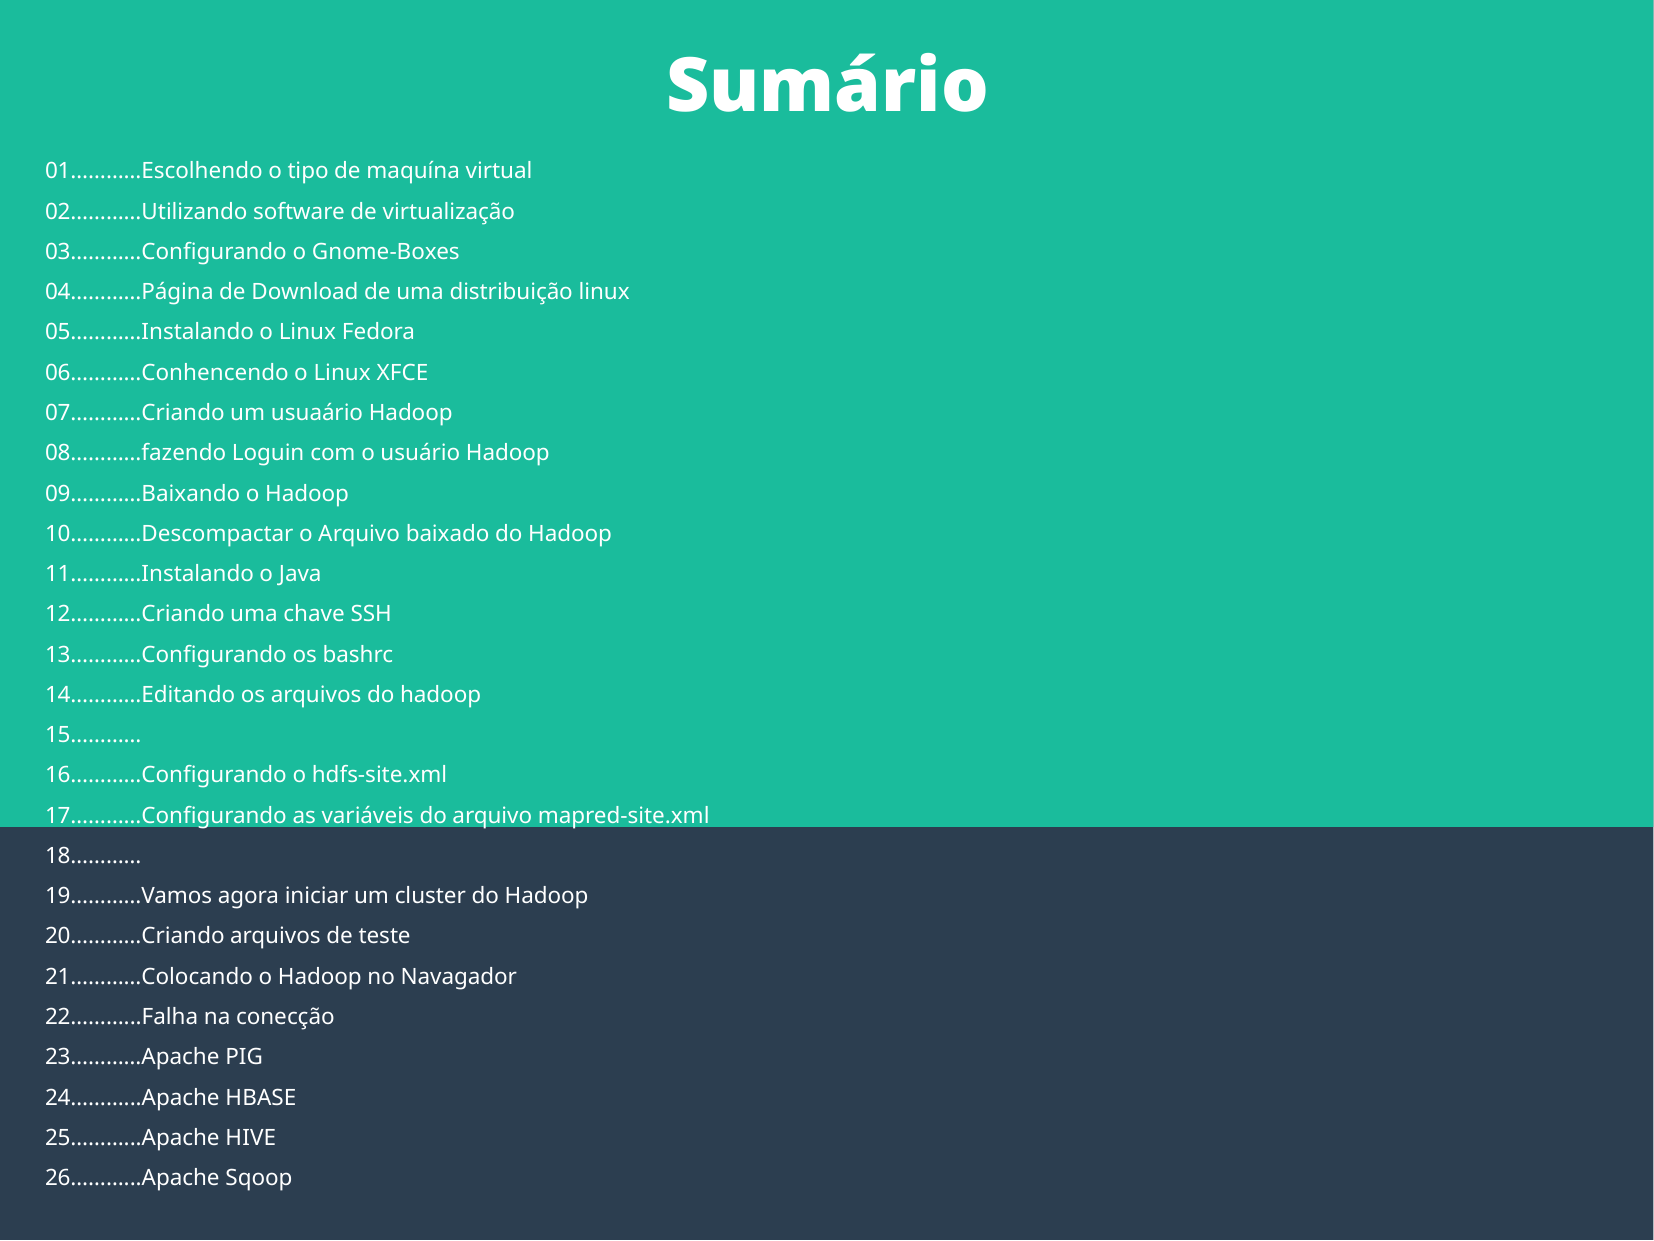

# Sumário
01…………Escolhendo o tipo de maquína virtual
02…………Utilizando software de virtualização
03…………Configurando o Gnome-Boxes
04…………Página de Download de uma distribuição linux
05…………Instalando o Linux Fedora
06…………Conhencendo o Linux XFCE
07…………Criando um usuaário Hadoop
08…………fazendo Loguin com o usuário Hadoop
09…………Baixando o Hadoop
10…………Descompactar o Arquivo baixado do Hadoop
11…………Instalando o Java
12…………Criando uma chave SSH
13…………Configurando os bashrc
14…………Editando os arquivos do hadoop
15…………
16…………Configurando o hdfs-site.xml
17…………Configurando as variáveis do arquivo mapred-site.xml
18…………
19…………Vamos agora iniciar um cluster do Hadoop
20…………Criando arquivos de teste
21…………Colocando o Hadoop no Navagador
22………...Falha na conecção
23…………Apache PIG
24………...Apache HBASE
25………...Apache HIVE
26………...Apache Sqoop